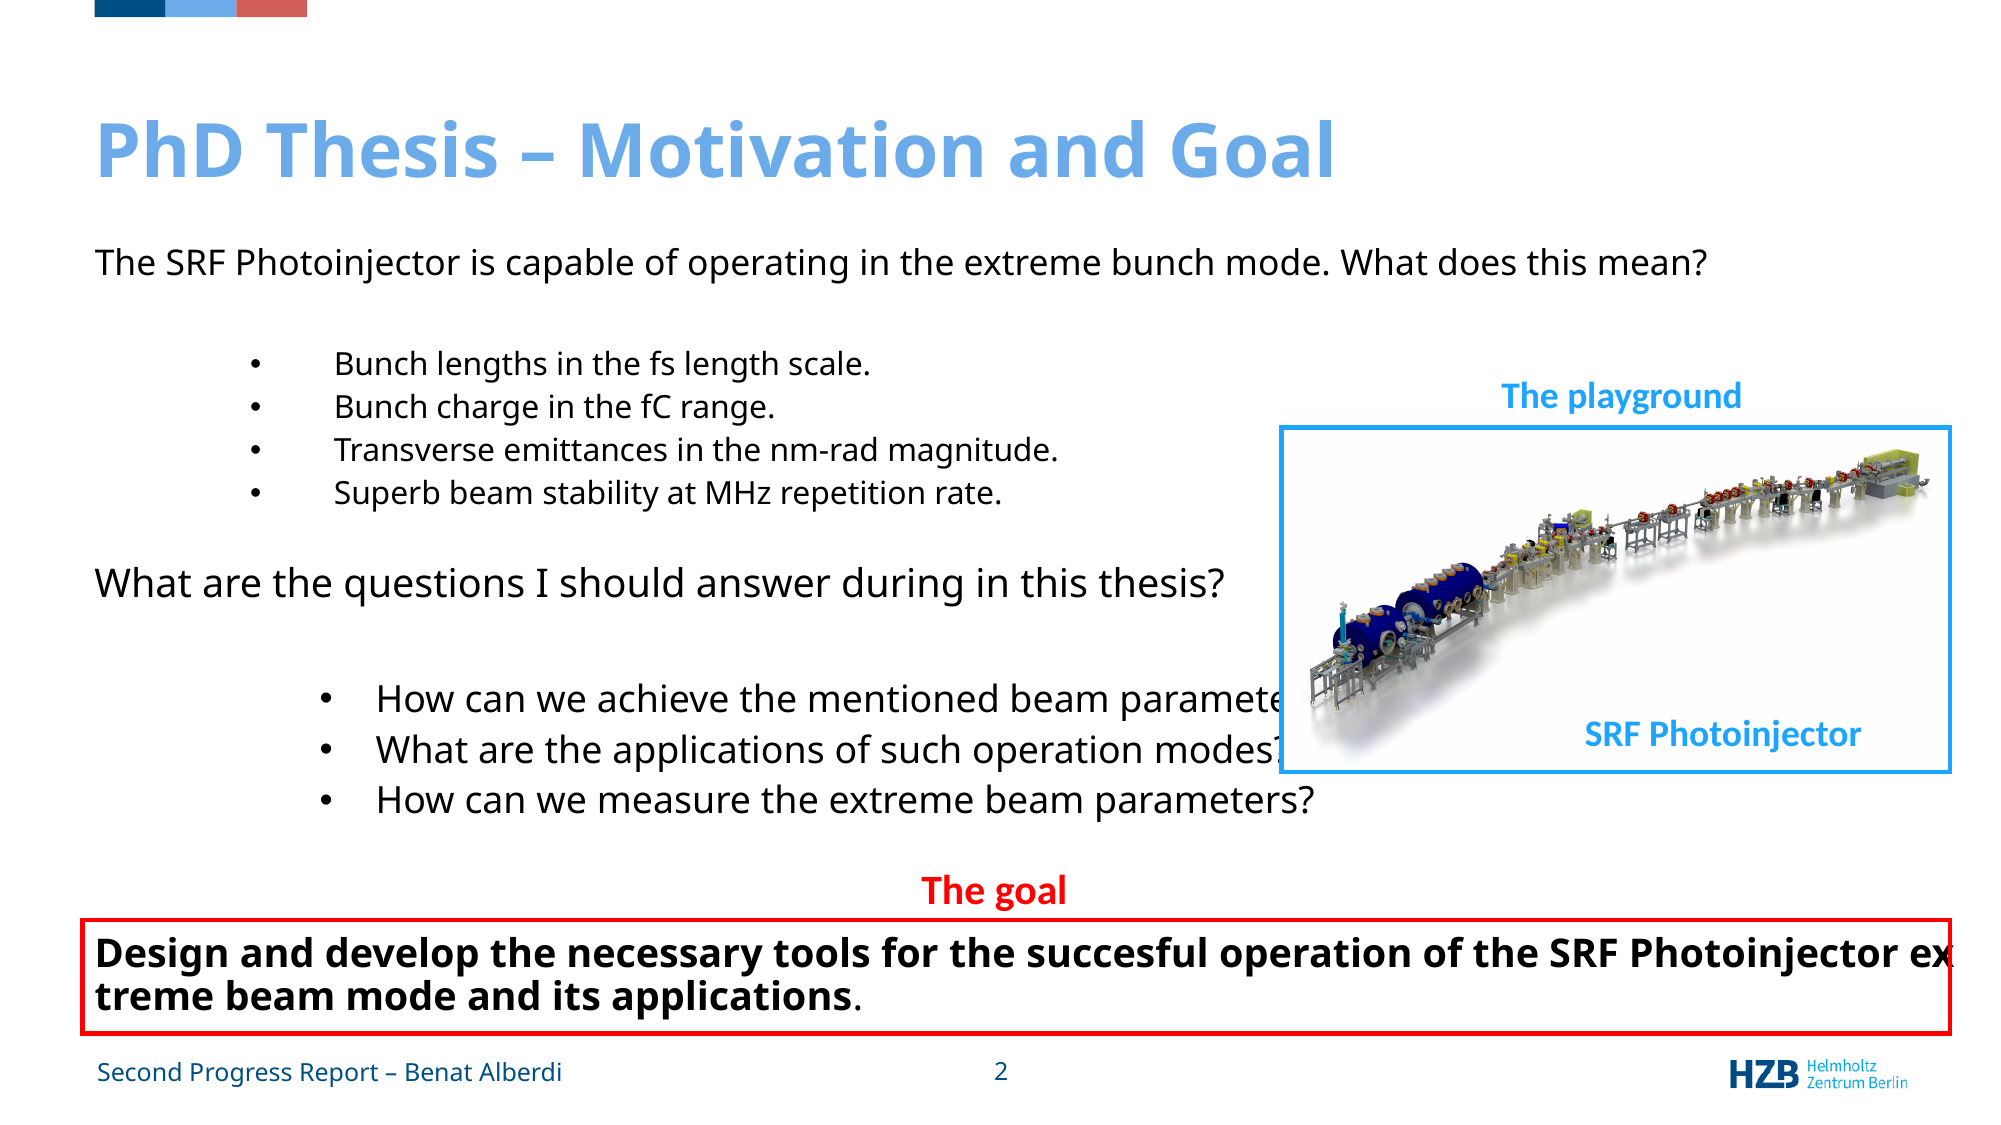

# PhD Thesis – Motivation and Goal
The SRF Photoinjector is capable of operating in the extreme bunch mode. What does this mean?
Bunch lengths in the fs length scale.
Bunch charge in the fC range.
Transverse emittances in the nm-rad magnitude.
Superb beam stability at MHz repetition rate.
The playground
What are the questions I should answer during in this thesis?
How can we achieve the mentioned beam parameters?
What are the applications of such operation modes?
How can we measure the extreme beam parameters?
SRF Photoinjector
The goal
Design and develop the necessary tools for the succesful operation of the SRF Photoinjector extreme beam mode and its applications.
Second Progress Report – Benat Alberdi